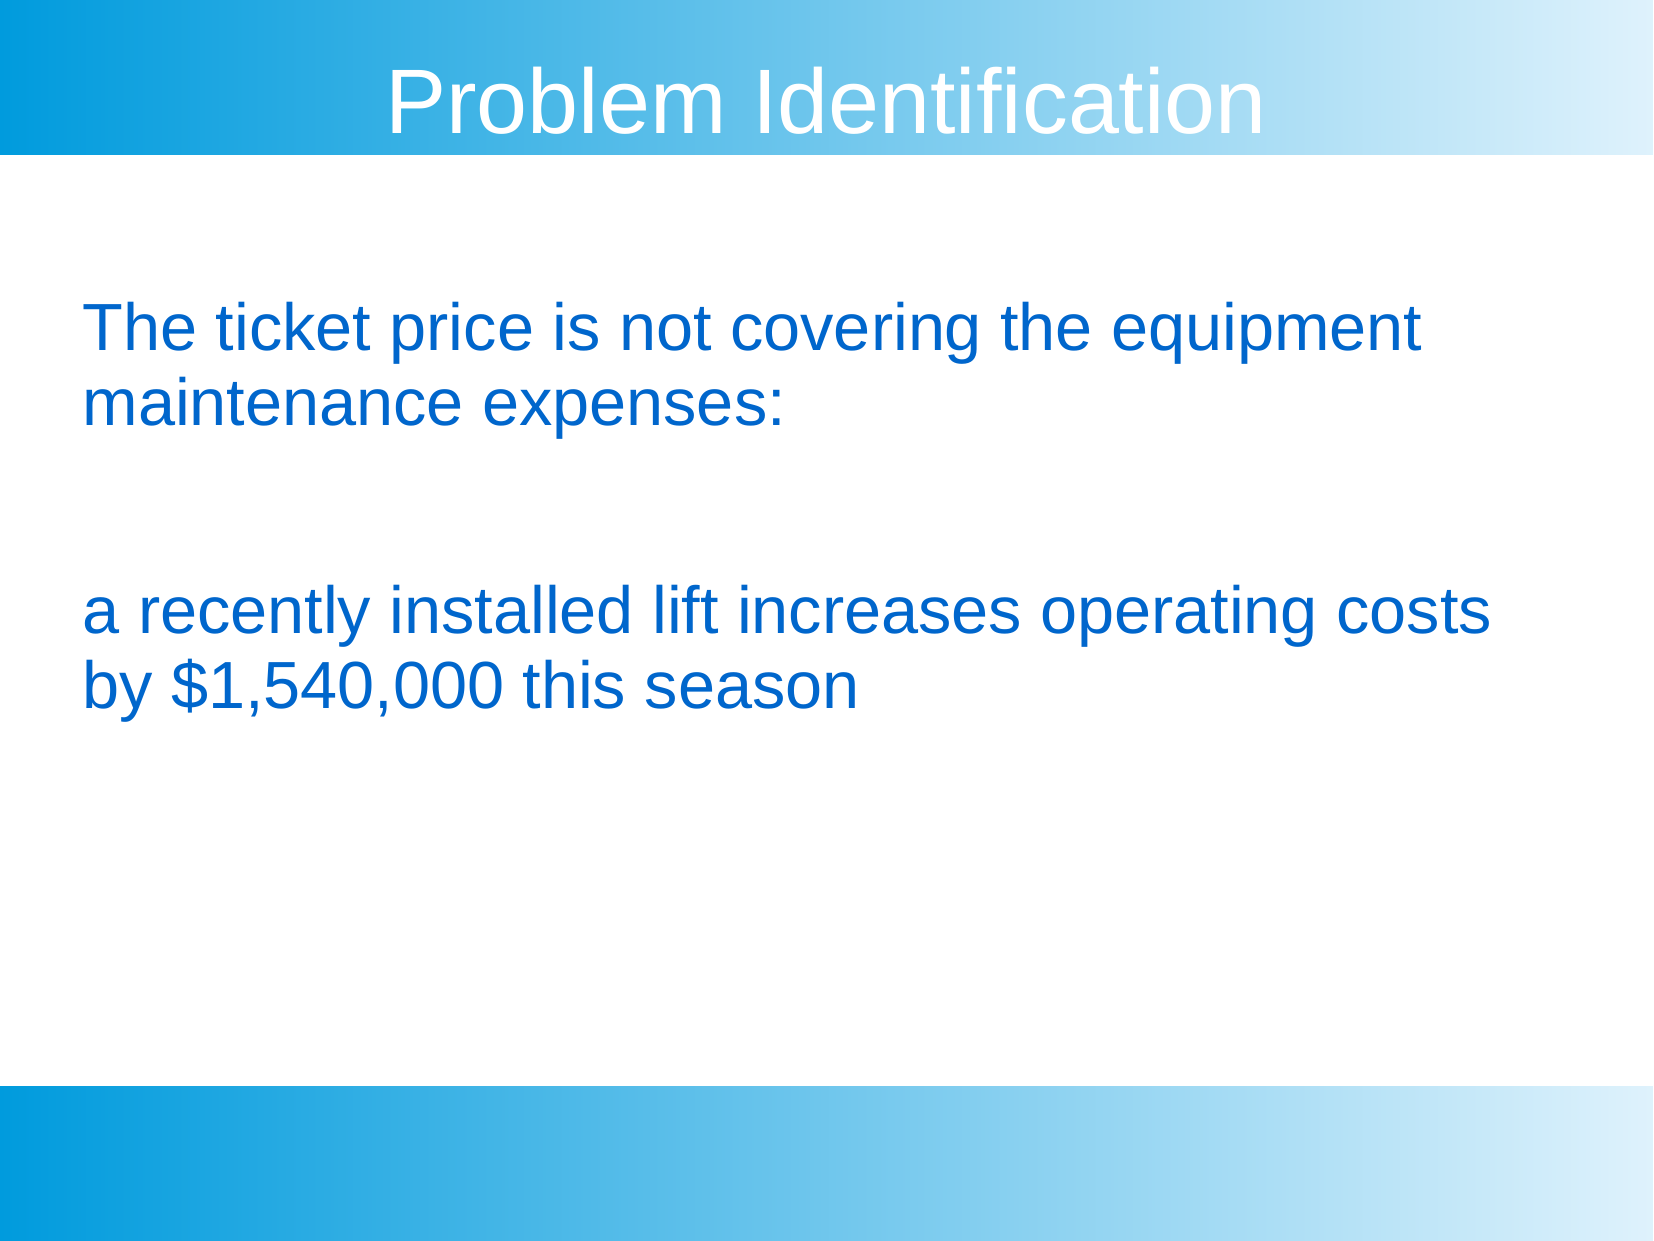

# Problem Identification
The ticket price is not covering the equipment maintenance expenses:
a recently installed lift increases operating costs by $1,540,000 this season